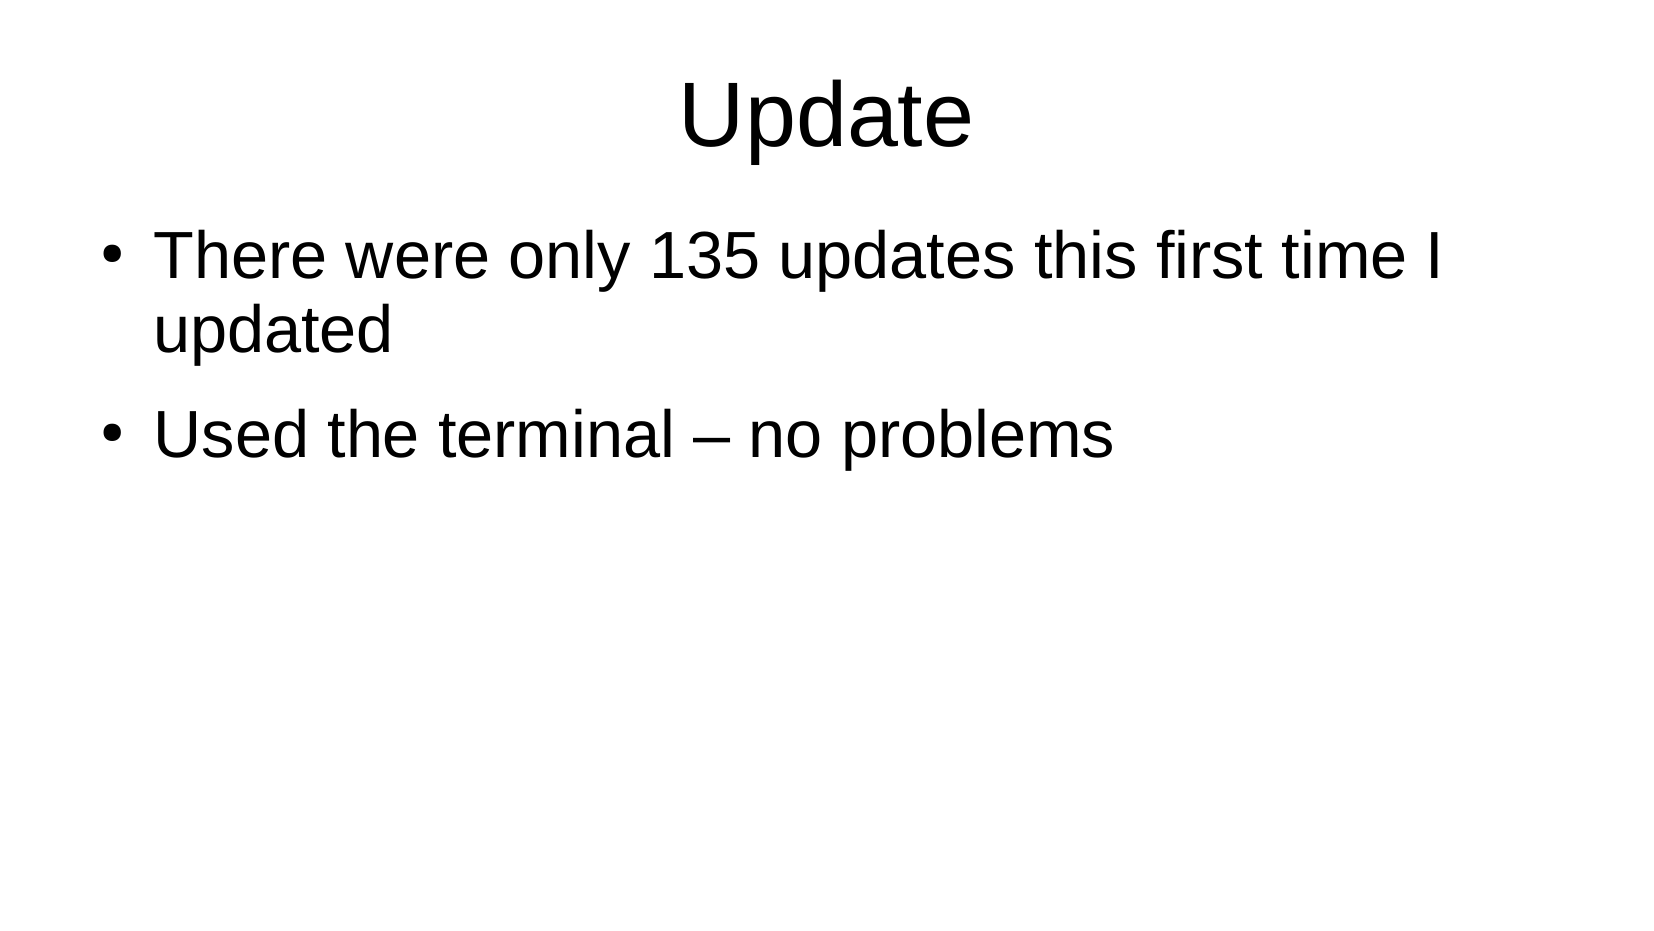

# Update
There were only 135 updates this first time I updated
Used the terminal – no problems